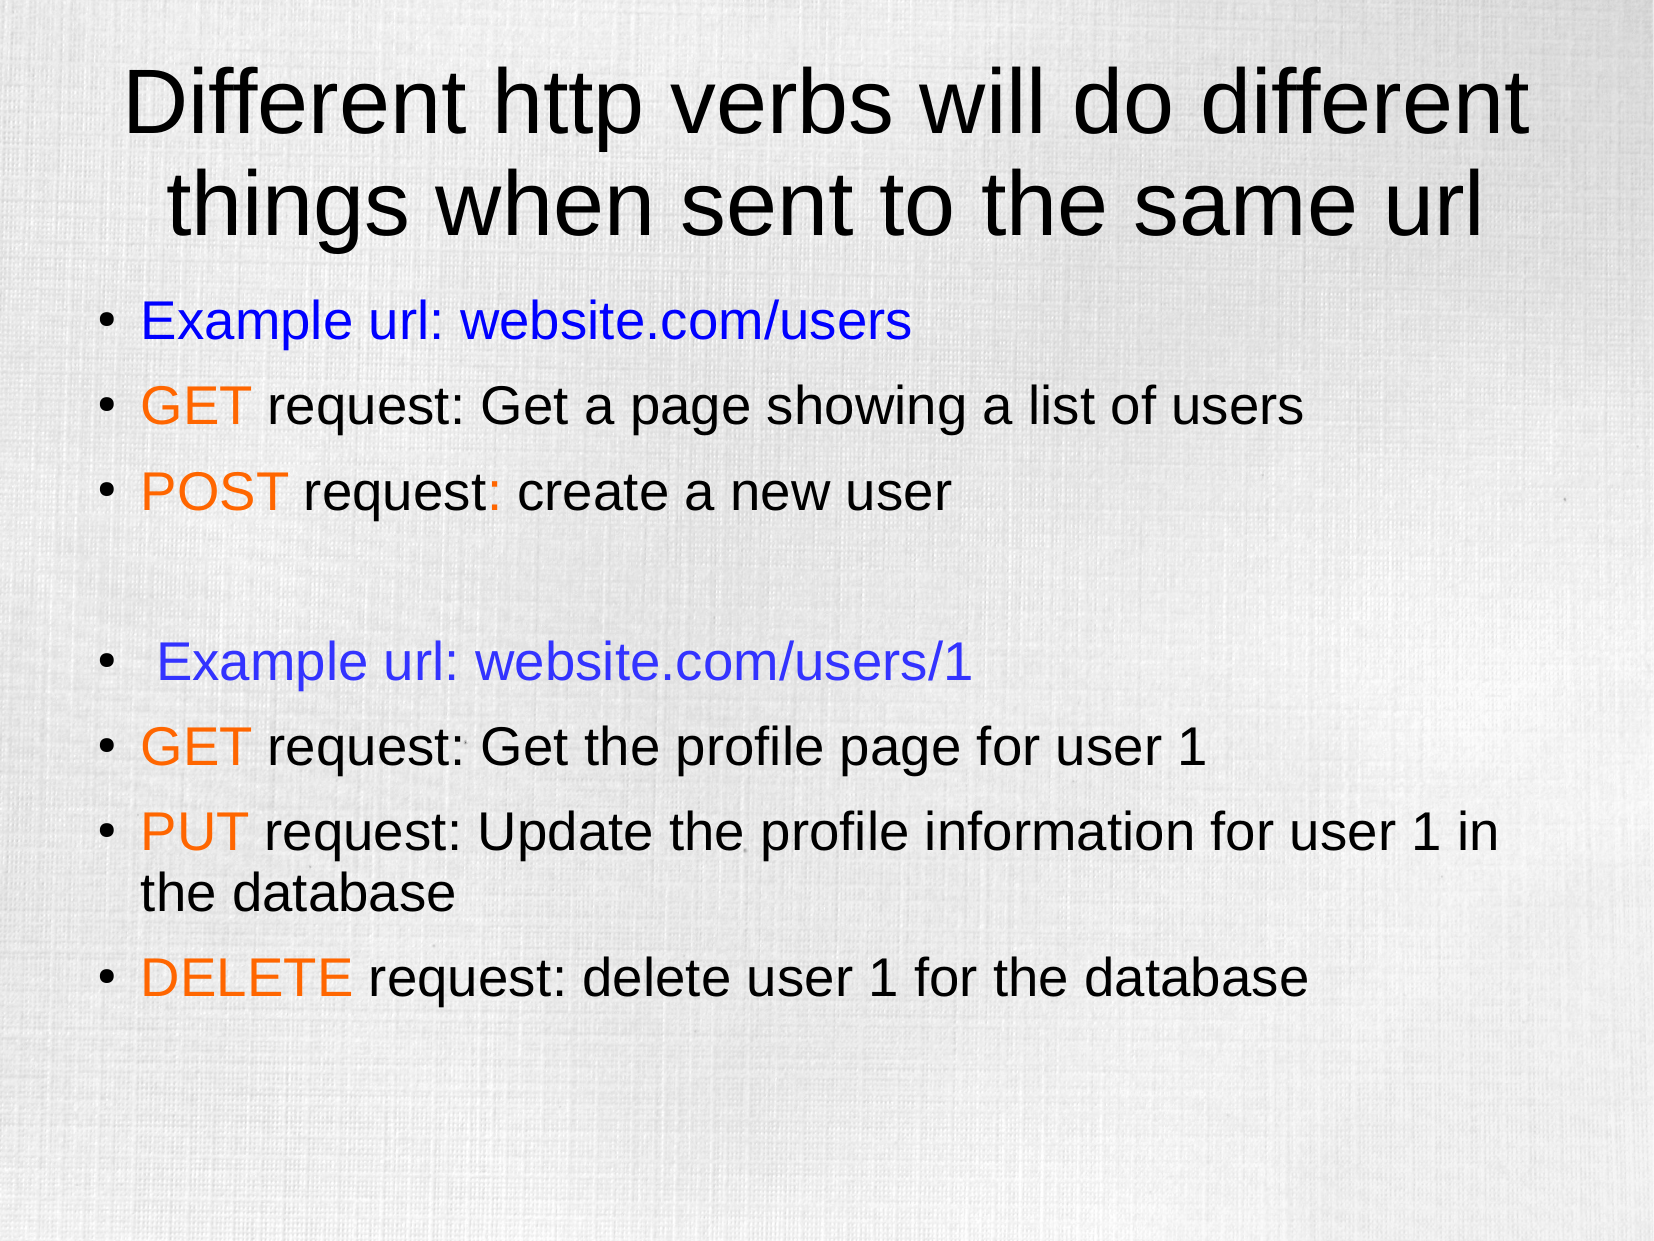

# Different http verbs will do different things when sent to the same url
Example url: website.com/users
GET request: Get a page showing a list of users
POST request: create a new user
 Example url: website.com/users/1
GET request: Get the profile page for user 1
PUT request: Update the profile information for user 1 in the database
DELETE request: delete user 1 for the database